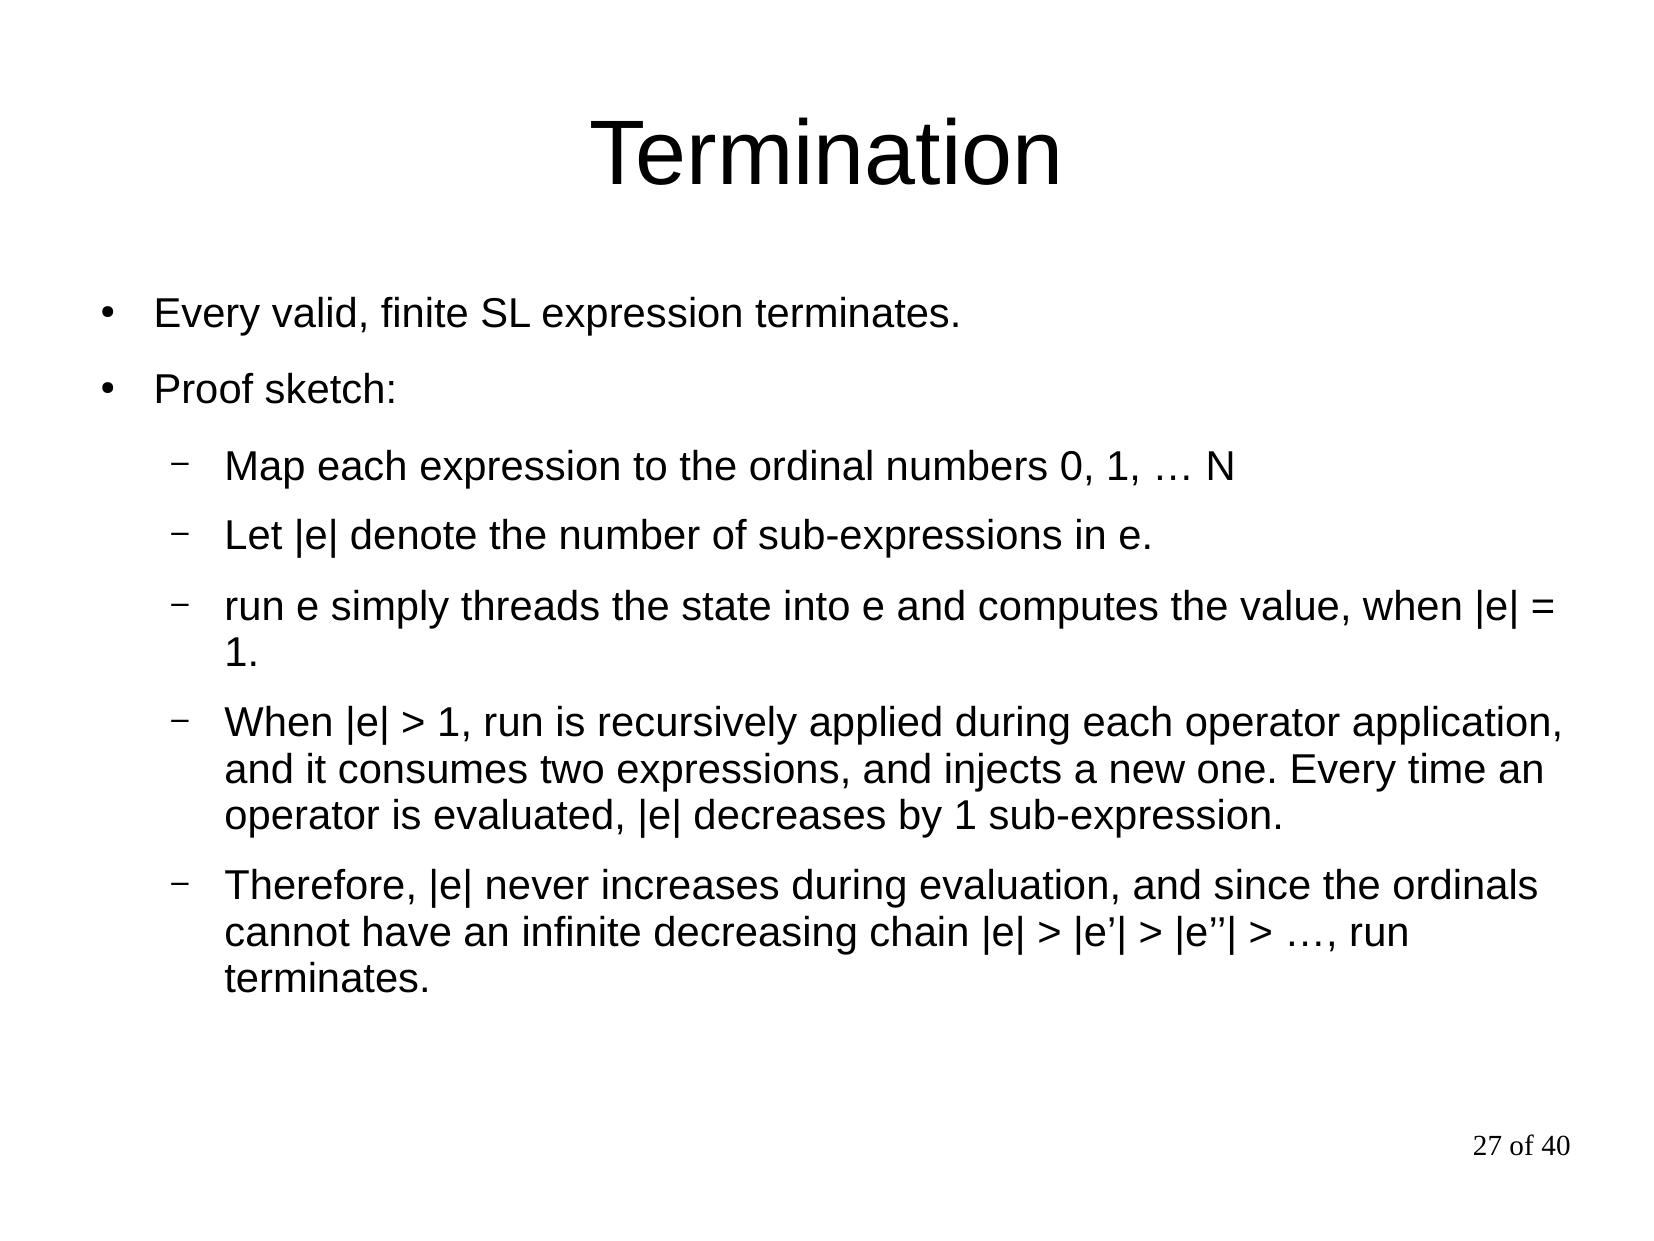

# Termination
Every valid, finite SL expression terminates.
Proof sketch:
Map each expression to the ordinal numbers 0, 1, … N
Let |e| denote the number of sub-expressions in e.
run e simply threads the state into e and computes the value, when |e| = 1.
When |e| > 1, run is recursively applied during each operator application, and it consumes two expressions, and injects a new one. Every time an operator is evaluated, |e| decreases by 1 sub-expression.
Therefore, |e| never increases during evaluation, and since the ordinals cannot have an infinite decreasing chain |e| > |e’| > |e’’| > …, run terminates.
27